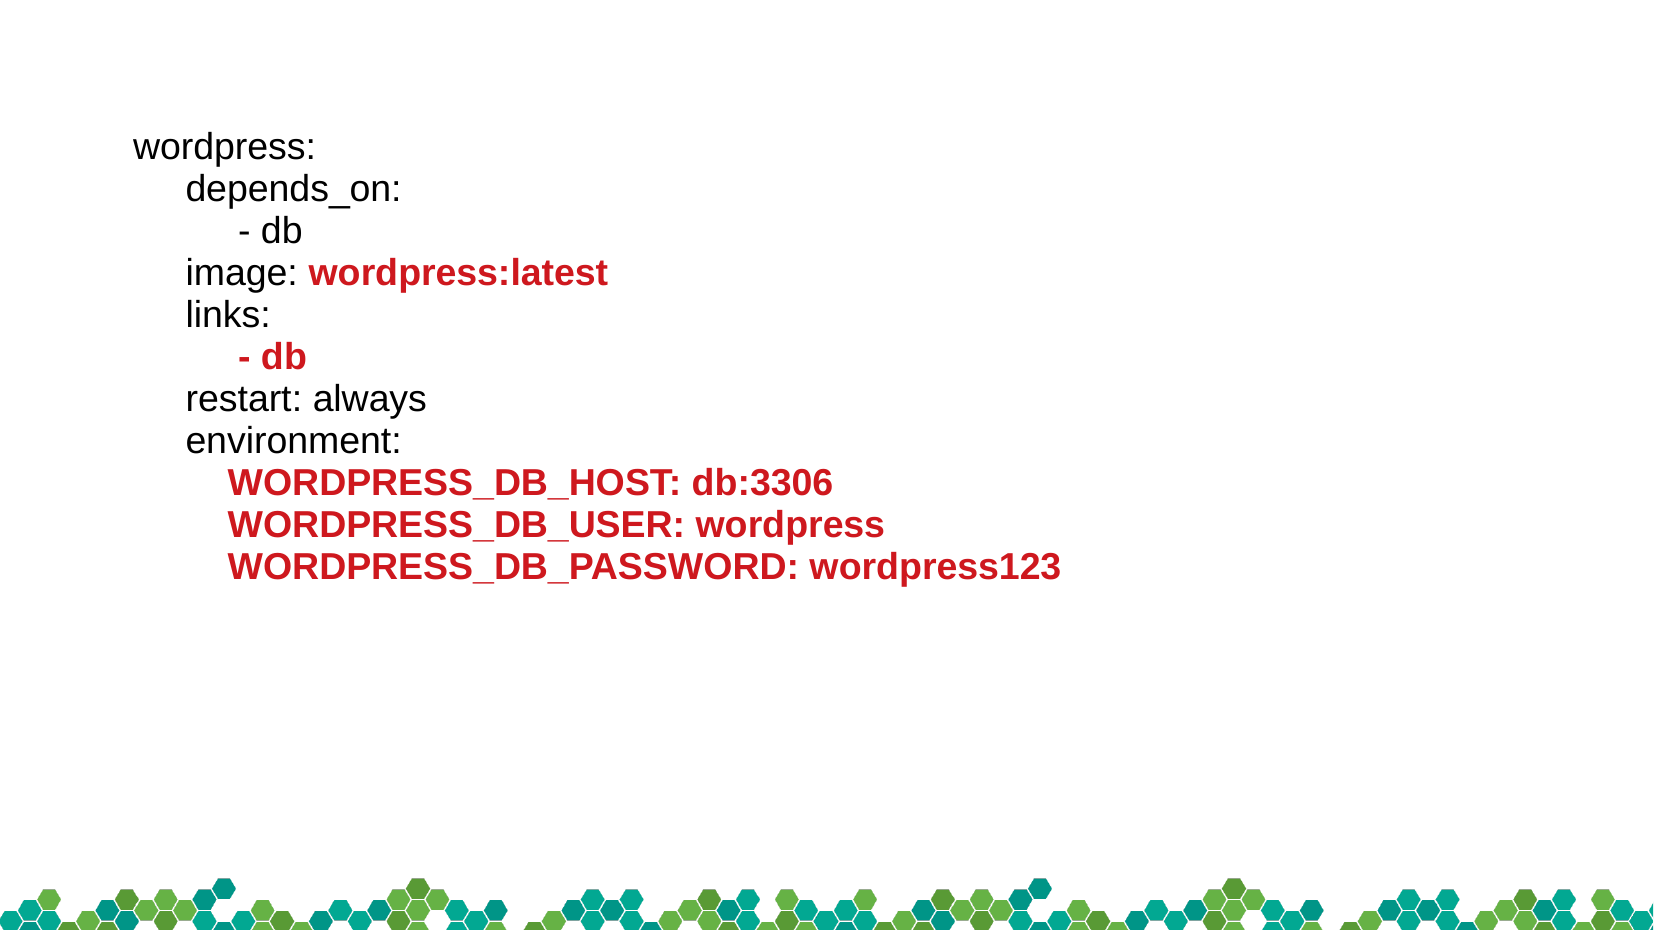

wordpress:
 depends_on:
 - db
 image: wordpress:latest
 links:
 - db
 restart: always
 environment:
 WORDPRESS_DB_HOST: db:3306
 WORDPRESS_DB_USER: wordpress
 WORDPRESS_DB_PASSWORD: wordpress123